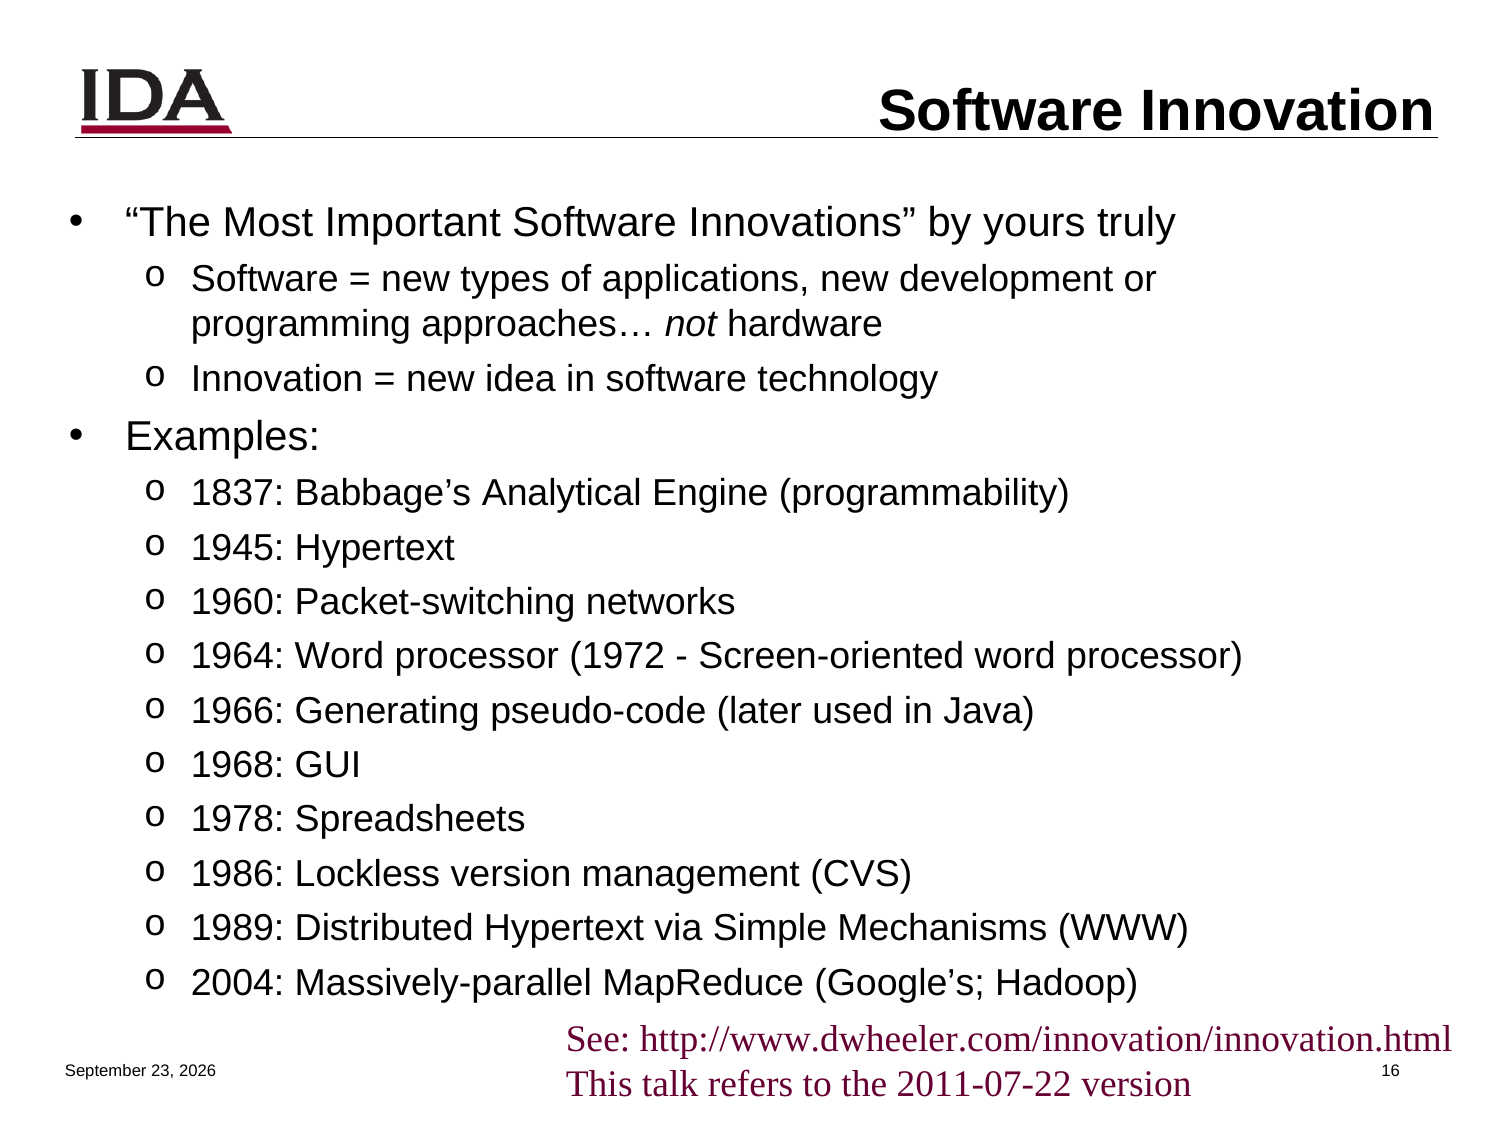

# Software Innovation
“The Most Important Software Innovations” by yours truly
Software = new types of applications, new development or programming approaches… not hardware
Innovation = new idea in software technology
Examples:
1837: Babbage’s Analytical Engine (programmability)
1945: Hypertext
1960: Packet-switching networks
1964: Word processor (1972 - Screen-oriented word processor)
1966: Generating pseudo-code (later used in Java)
1968: GUI
1978: Spreadsheets
1986: Lockless version management (CVS)
1989: Distributed Hypertext via Simple Mechanisms (WWW)
2004: Massively-parallel MapReduce (Google’s; Hadoop)
See: http://www.dwheeler.com/innovation/innovation.html
This talk refers to the 2011-07-22 version